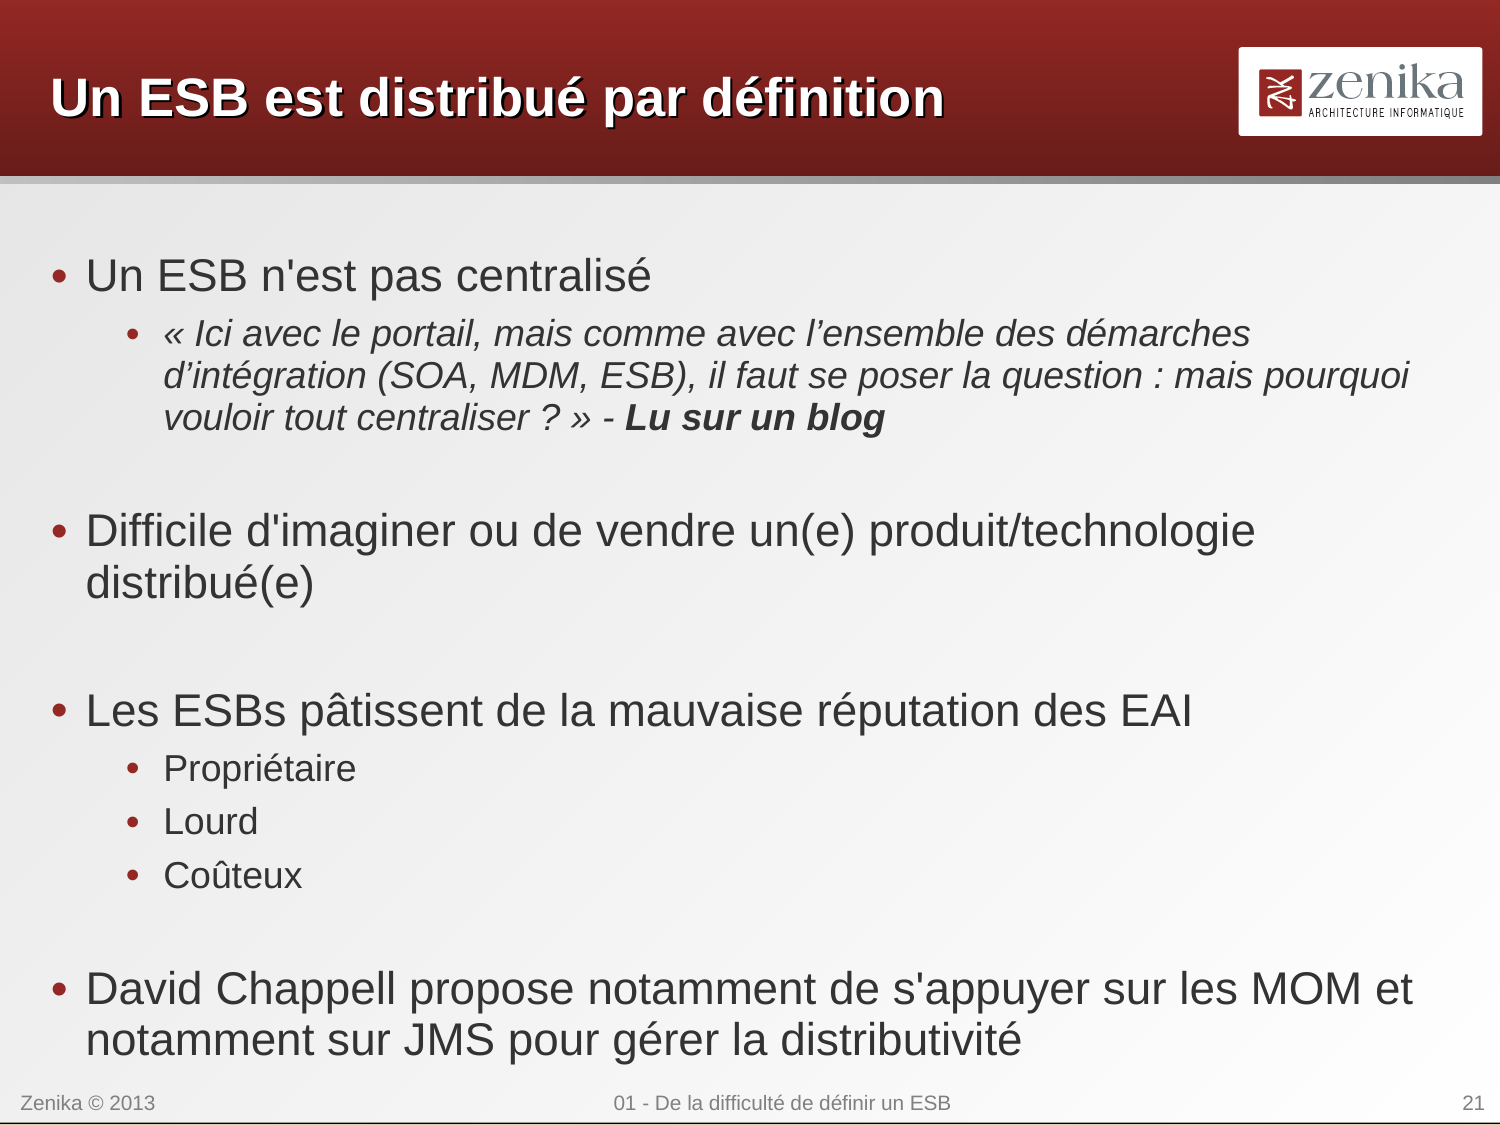

# Un ESB est distribué par définition
Un ESB n'est pas centralisé
« Ici avec le portail, mais comme avec l’ensemble des démarches d’intégration (SOA, MDM, ESB), il faut se poser la question : mais pourquoi vouloir tout centraliser ? » - Lu sur un blog
Difficile d'imaginer ou de vendre un(e) produit/technologie distribué(e)
Les ESBs pâtissent de la mauvaise réputation des EAI
Propriétaire
Lourd
Coûteux
David Chappell propose notamment de s'appuyer sur les MOM et notamment sur JMS pour gérer la distributivité